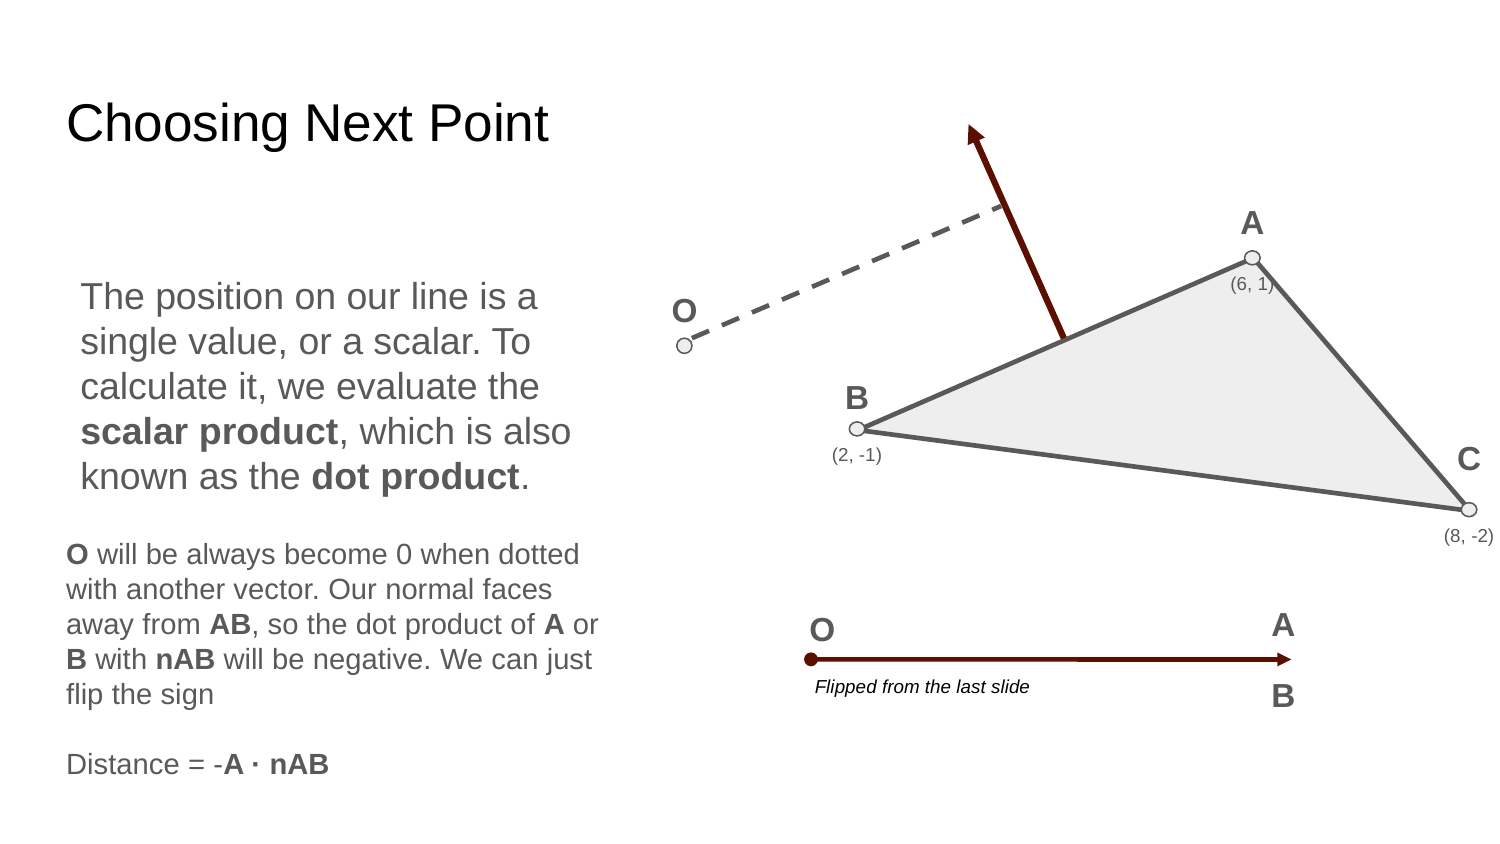

# Choosing Next Point
A
(6, 1)
The position on our line is a single value, or a scalar. To calculate it, we evaluate the scalar product, which is also known as the dot product.
O
B
(2, -1)
C
(8, -2)
O will be always become 0 when dotted with another vector. Our normal faces away from AB, so the dot product of A or B with nAB will be negative. We can just flip the sign
Distance = -A · nAB
A
O
Flipped from the last slide
B